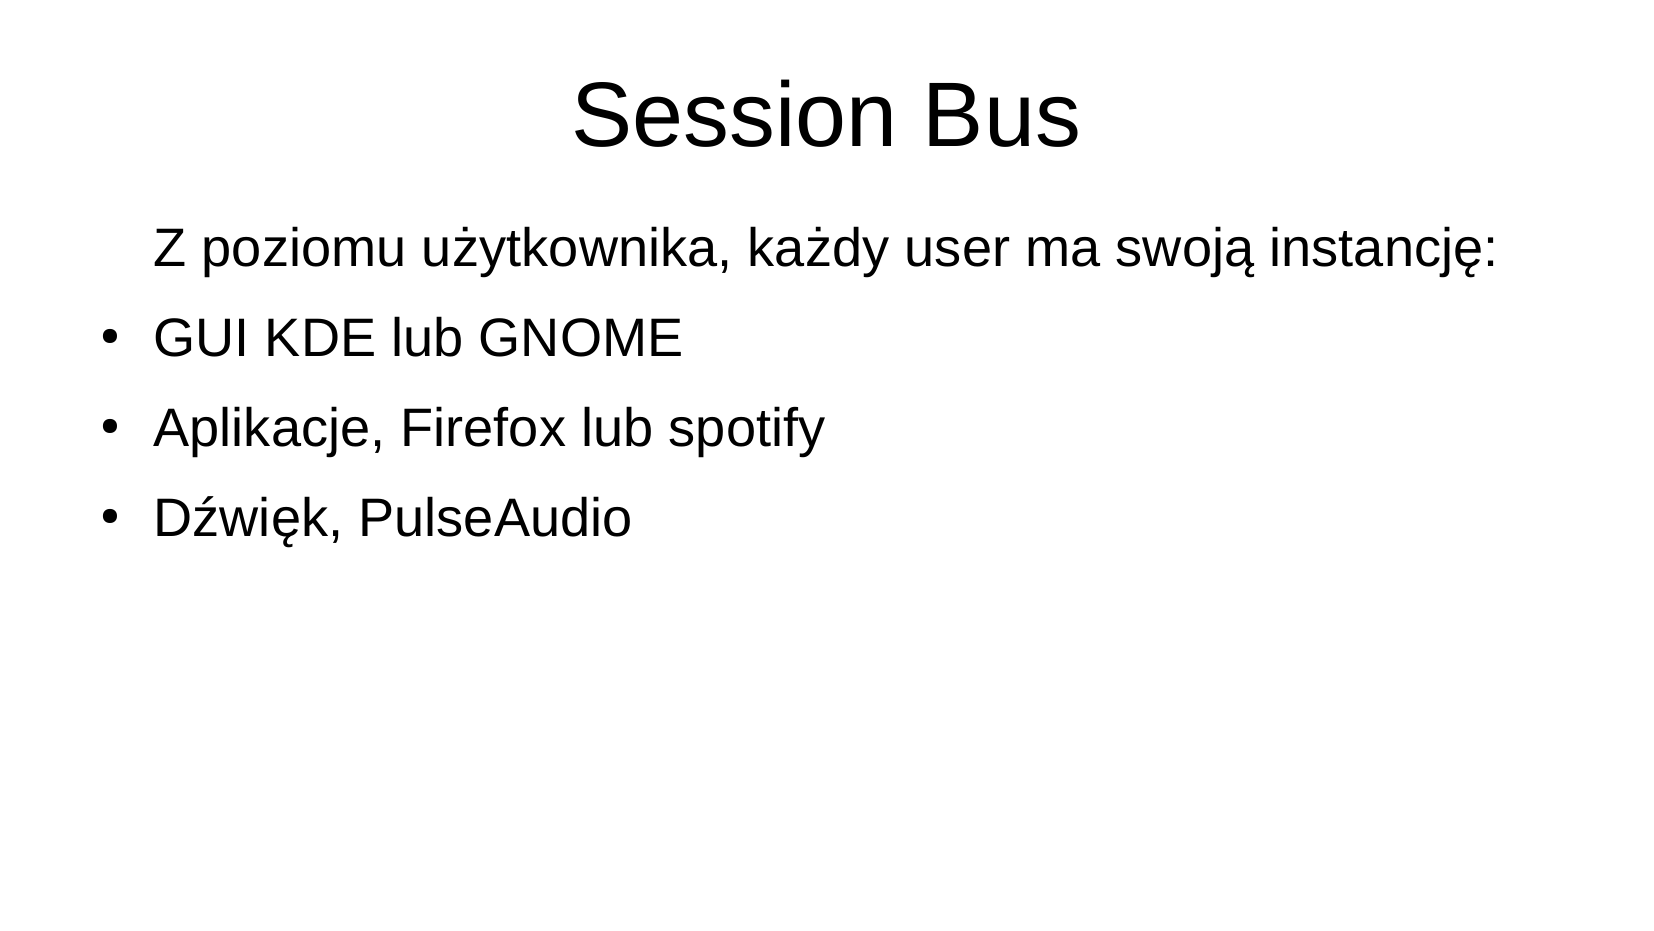

# Session Bus
Z poziomu użytkownika, każdy user ma swoją instancję:
GUI KDE lub GNOME
Aplikacje, Firefox lub spotify
Dźwięk, PulseAudio